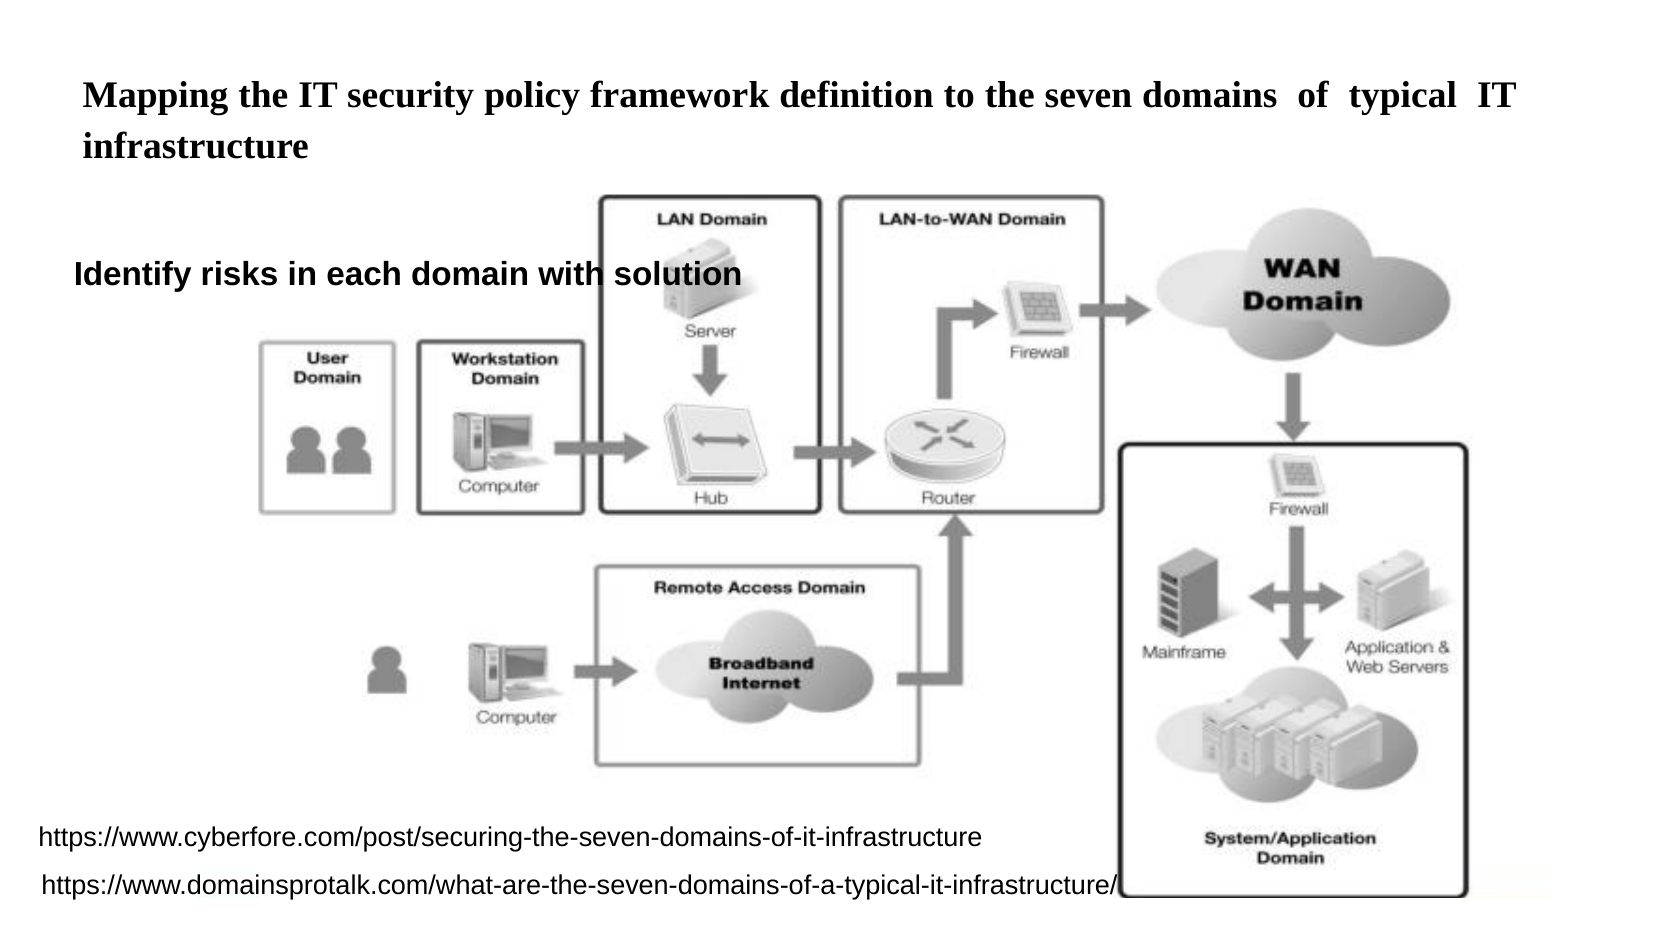

# Mapping the IT security policy framework definition to the seven domains of typical IT infrastructure
Identify risks in each domain with solution
https://www.cyberfore.com/post/securing-the-seven-domains-of-it-infrastructure
https://www.domainsprotalk.com/what-are-the-seven-domains-of-a-typical-it-infrastructure/